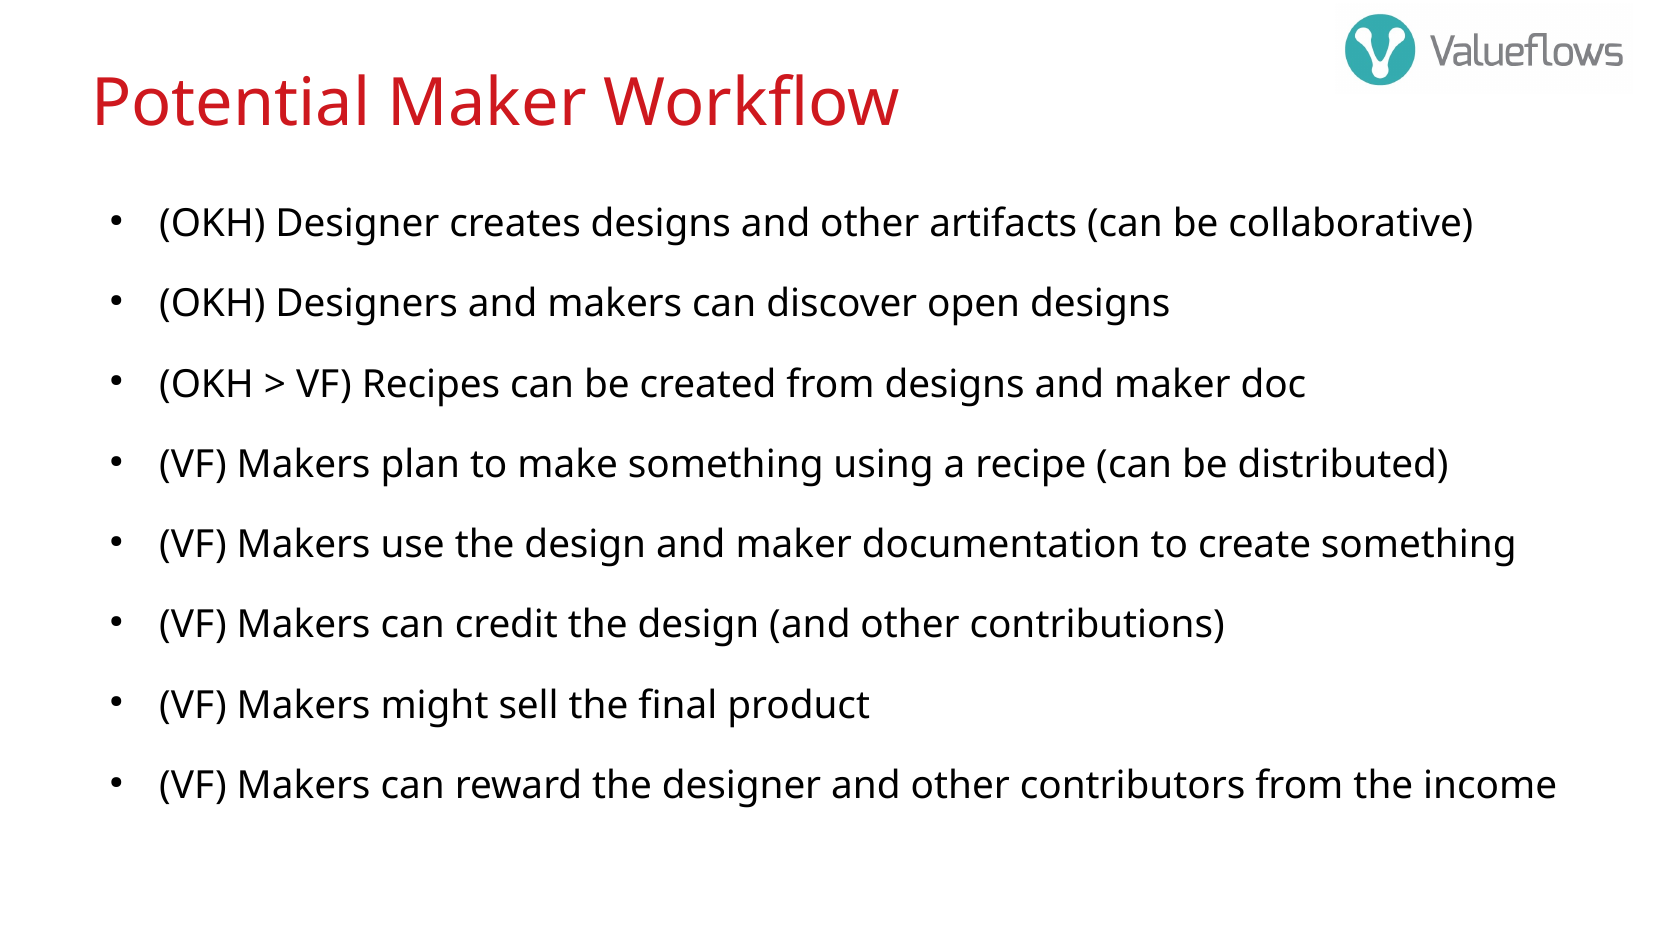

Potential Maker Workflow
# (OKH) Designer creates designs and other artifacts (can be collaborative)
(OKH) Designers and makers can discover open designs
(OKH > VF) Recipes can be created from designs and maker doc
(VF) Makers plan to make something using a recipe (can be distributed)
(VF) Makers use the design and maker documentation to create something
(VF) Makers can credit the design (and other contributions)
(VF) Makers might sell the final product
(VF) Makers can reward the designer and other contributors from the income